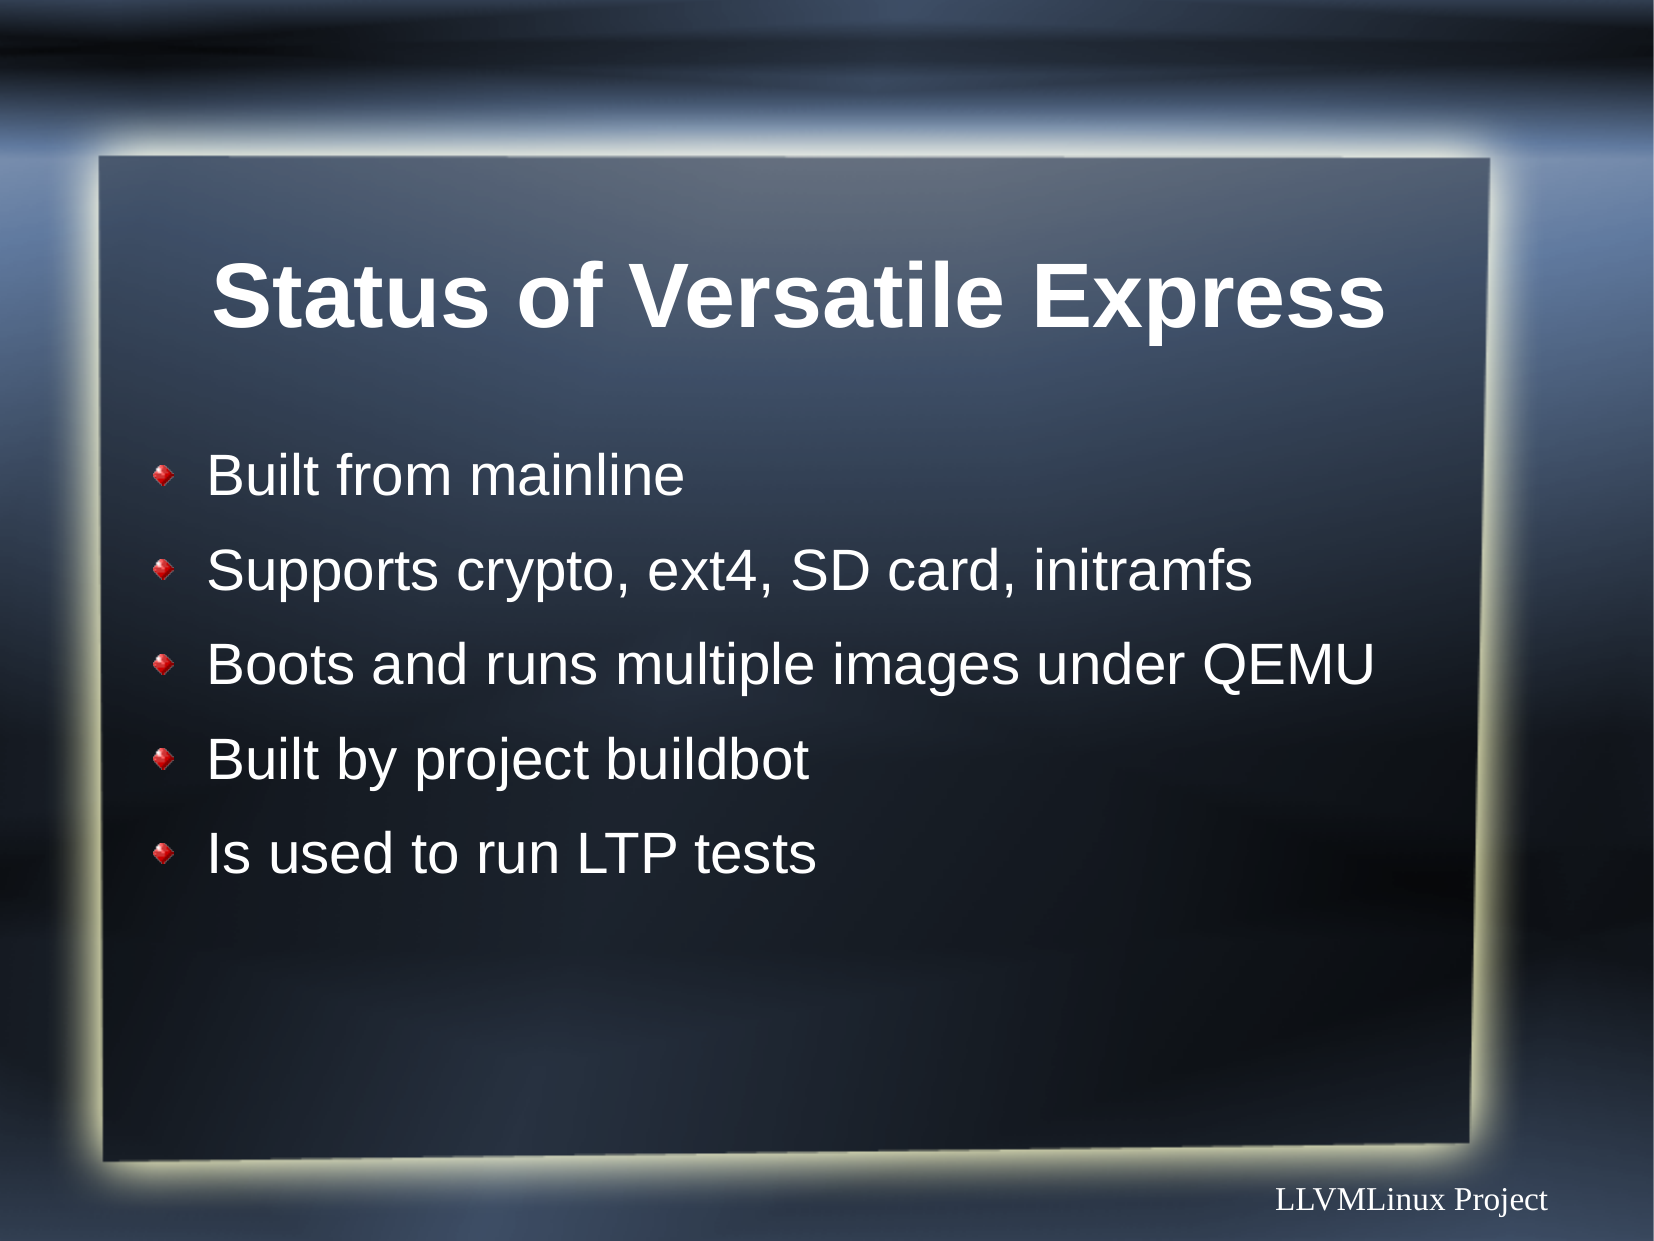

# Status of Versatile Express
Built from mainline
Supports crypto, ext4, SD card, initramfs
Boots and runs multiple images under QEMU
Built by project buildbot
Is used to run LTP tests